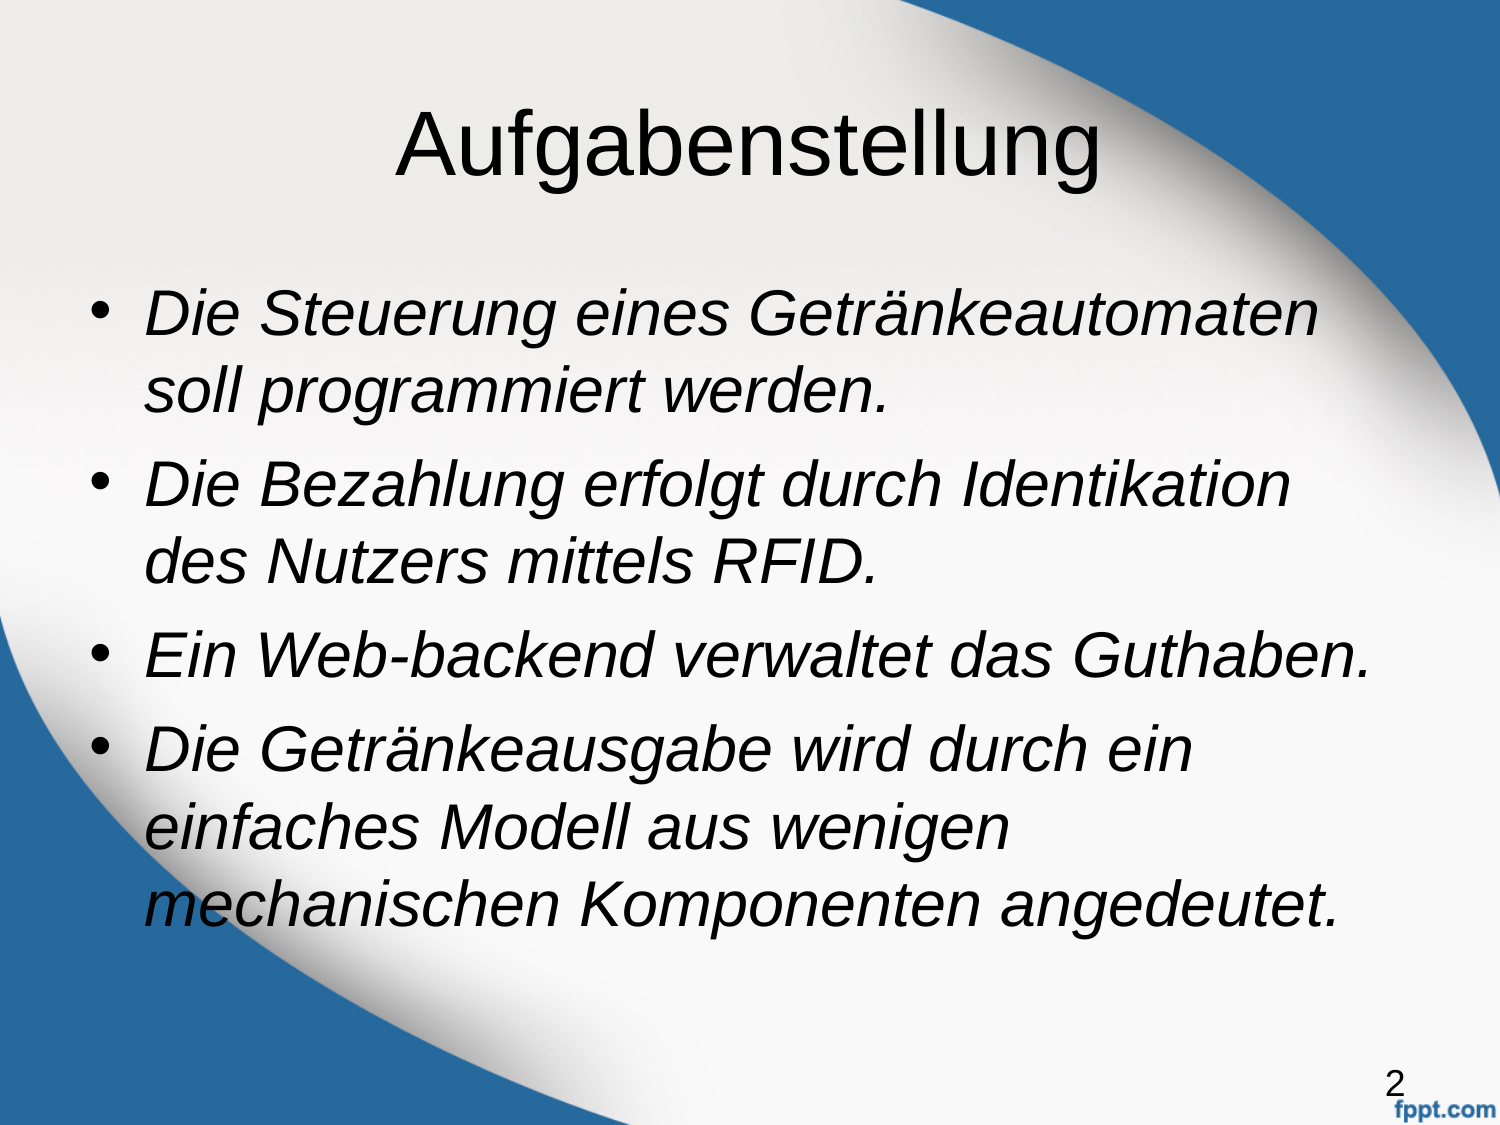

# Aufgabenstellung
Die Steuerung eines Getränkeautomaten soll programmiert werden.
Die Bezahlung erfolgt durch Identikation des Nutzers mittels RFID.
Ein Web-backend verwaltet das Guthaben.
Die Getränkeausgabe wird durch ein einfaches Modell aus wenigen mechanischen Komponenten angedeutet.